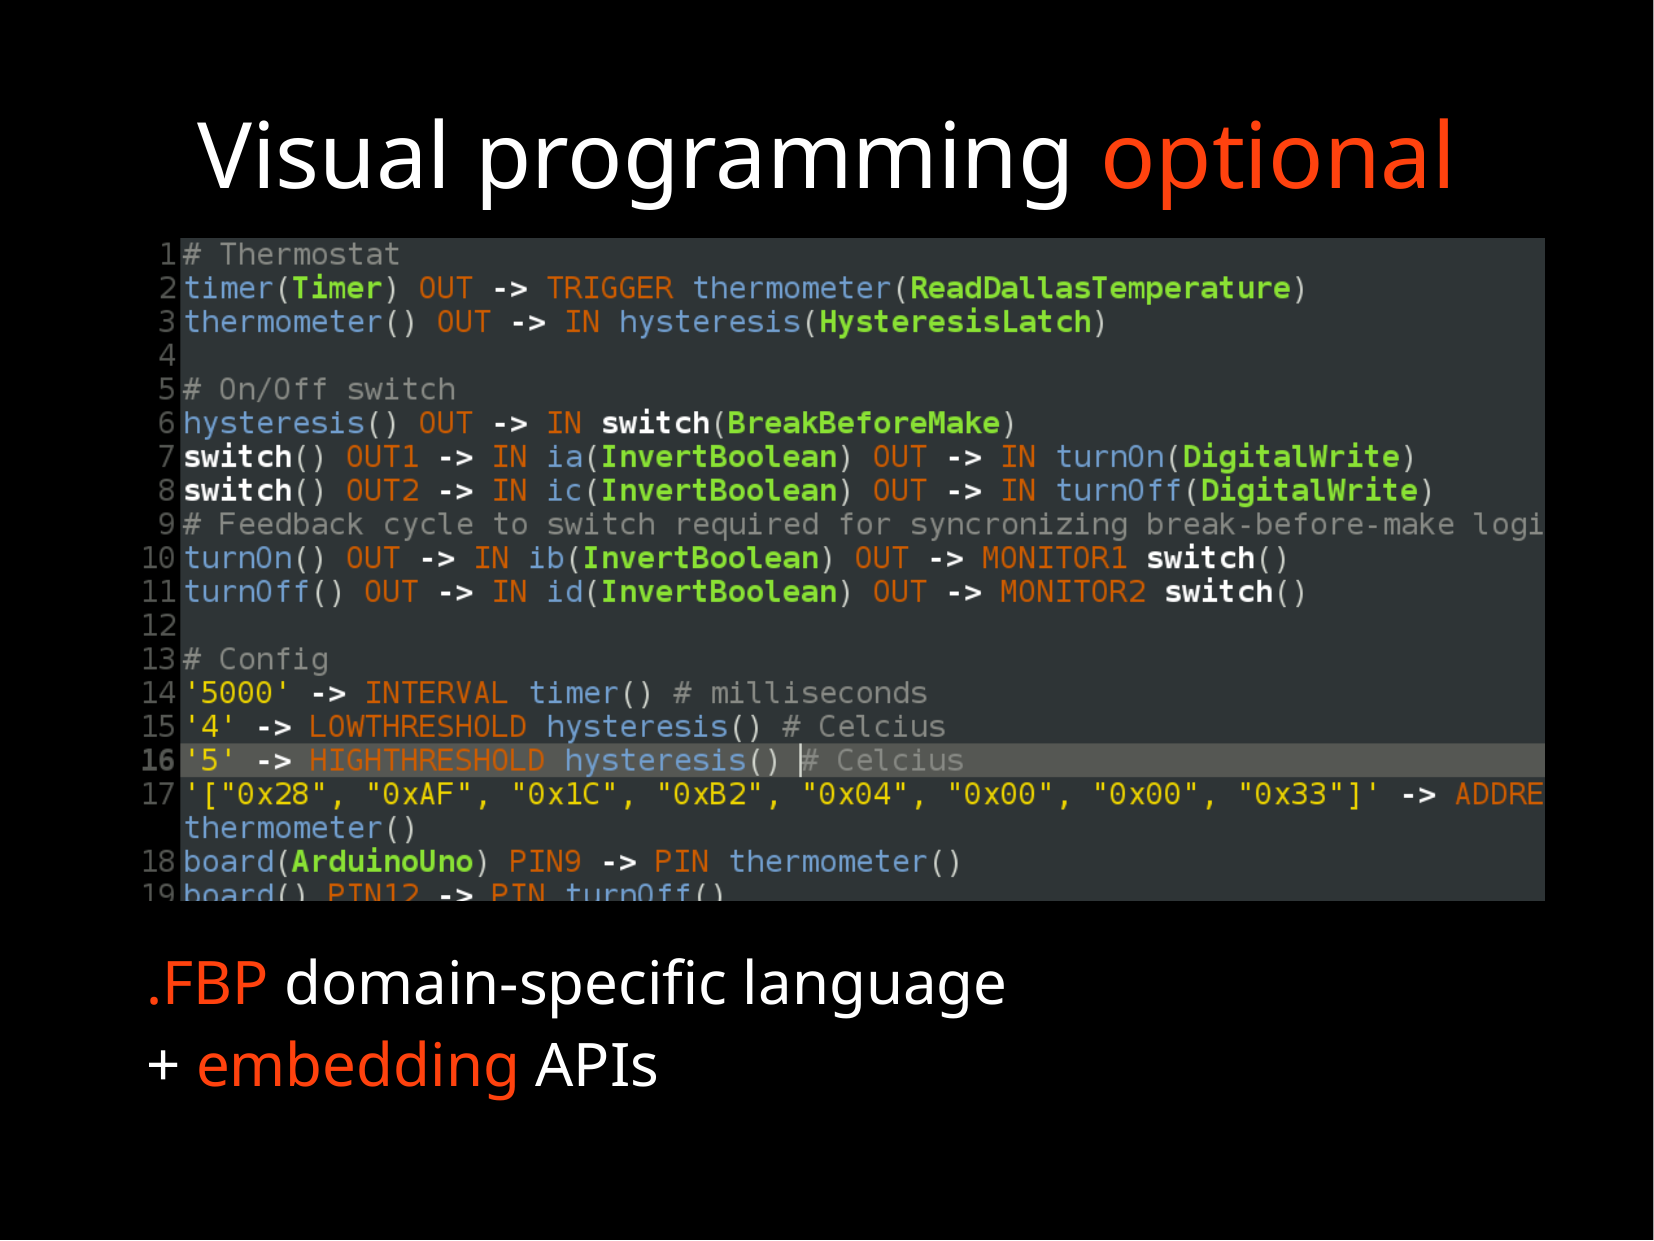

# Visual programming optional
.FBP domain-specific language
+ embedding APIs